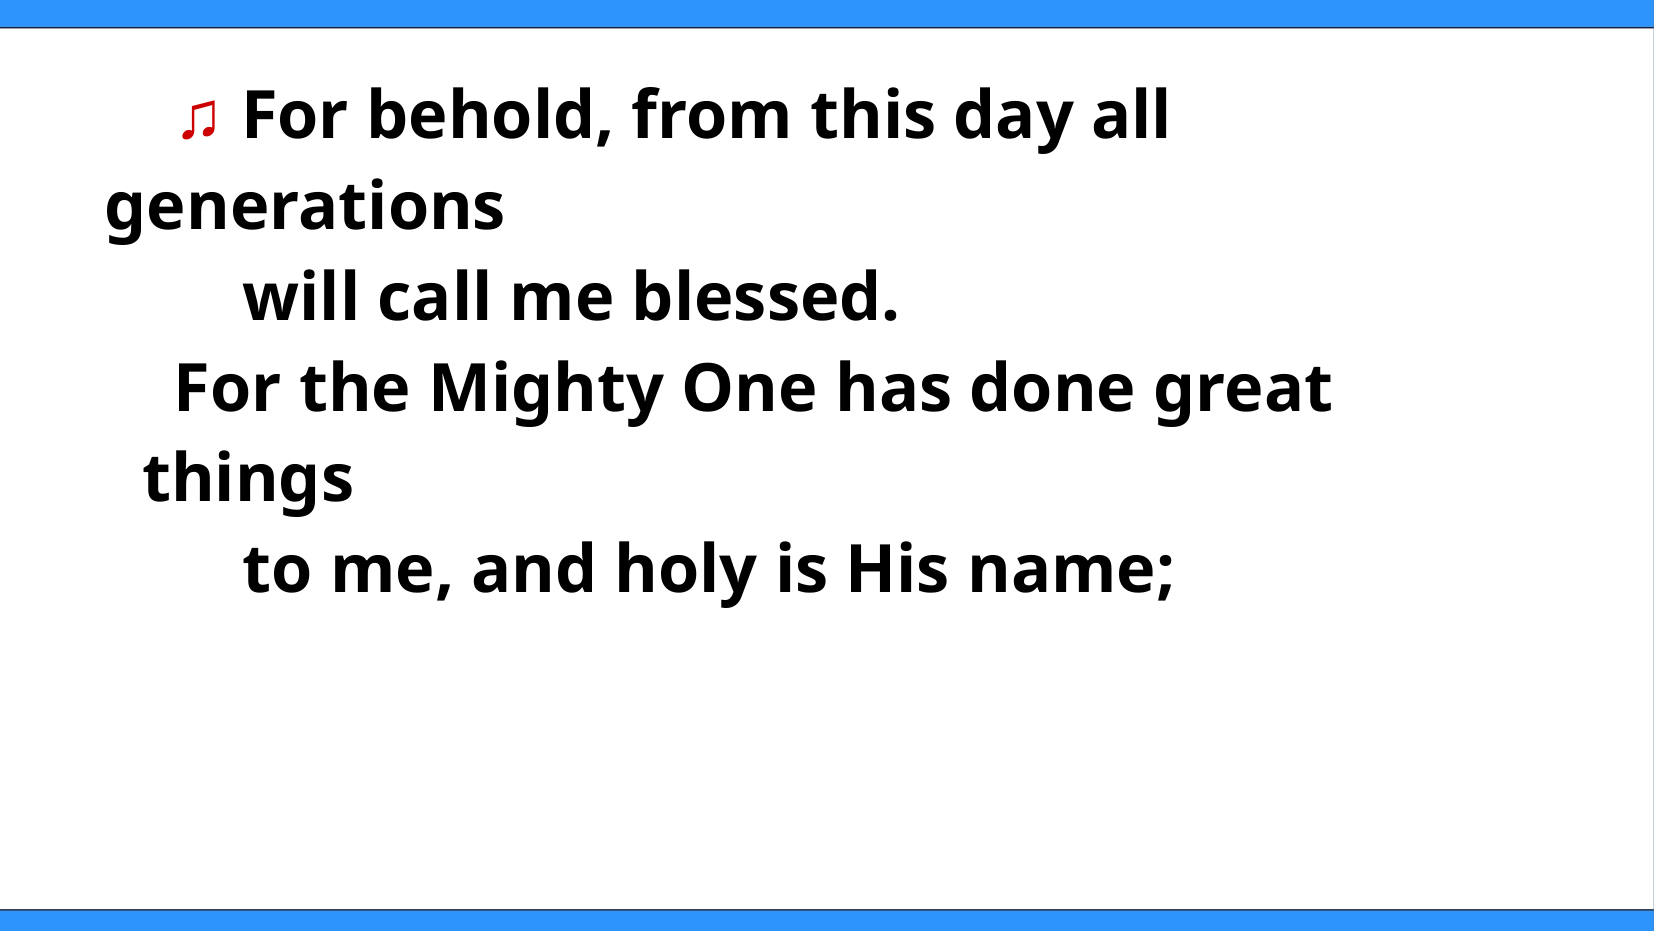

♫ For behold, from this day all generations
 will call me blessed.
 For the Mighty One has done great things
 to me, and holy is His name;